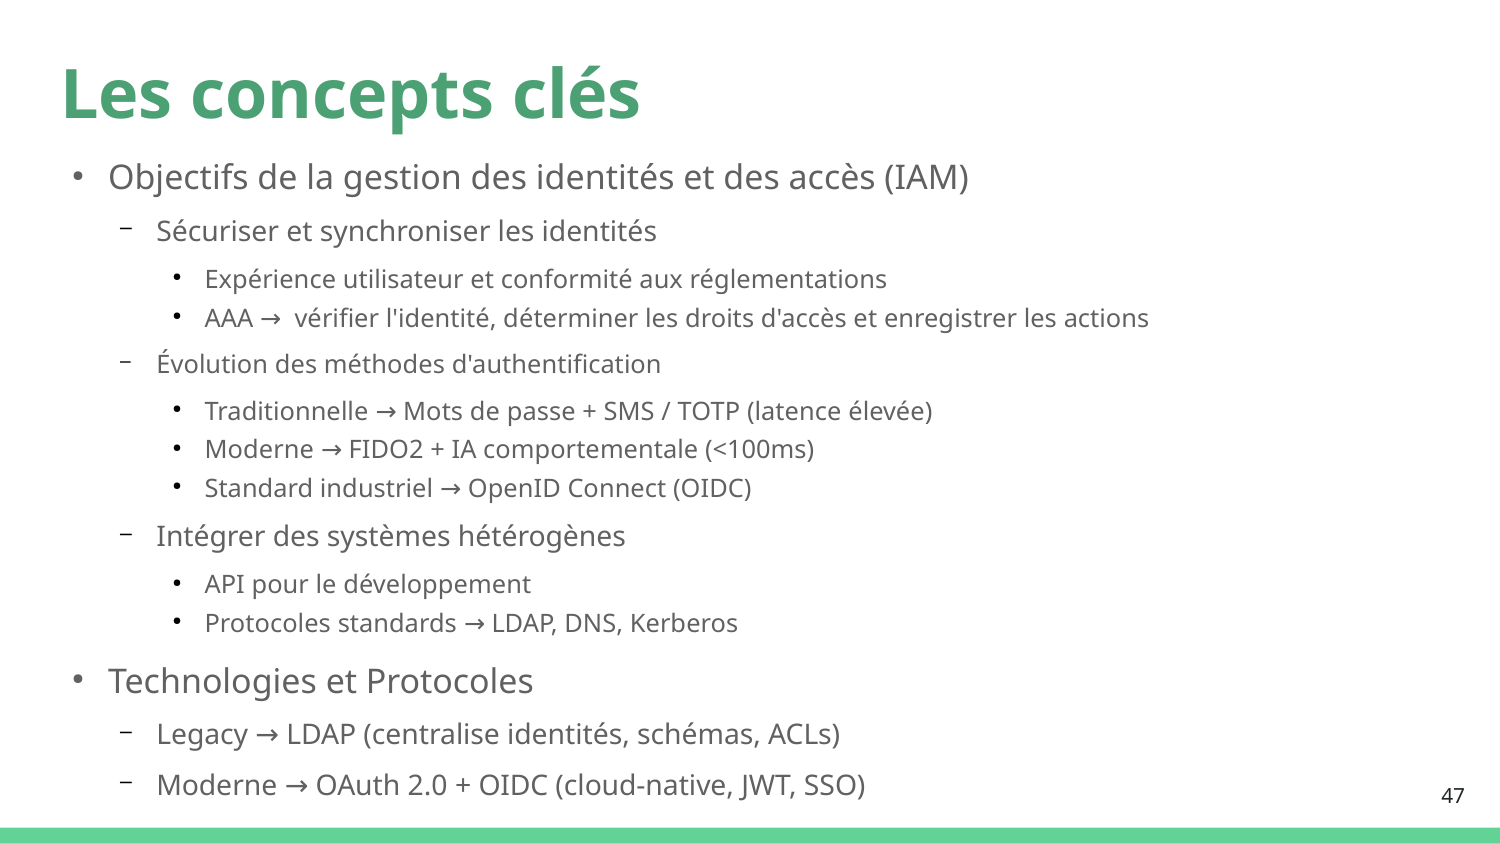

Les concepts clés
# Objectifs de la gestion des identités et des accès (IAM)
Sécuriser et synchroniser les identités
Expérience utilisateur et conformité aux réglementations
AAA → vérifier l'identité, déterminer les droits d'accès et enregistrer les actions
Évolution des méthodes d'authentification
Traditionnelle → Mots de passe + SMS / TOTP (latence élevée)
Moderne → FIDO2 + IA comportementale (<100ms)
Standard industriel → OpenID Connect (OIDC)
Intégrer des systèmes hétérogènes
API pour le développement
Protocoles standards → LDAP, DNS, Kerberos
Technologies et Protocoles
Legacy → LDAP (centralise identités, schémas, ACLs)
Moderne → OAuth 2.0 + OIDC (cloud-native, JWT, SSO)